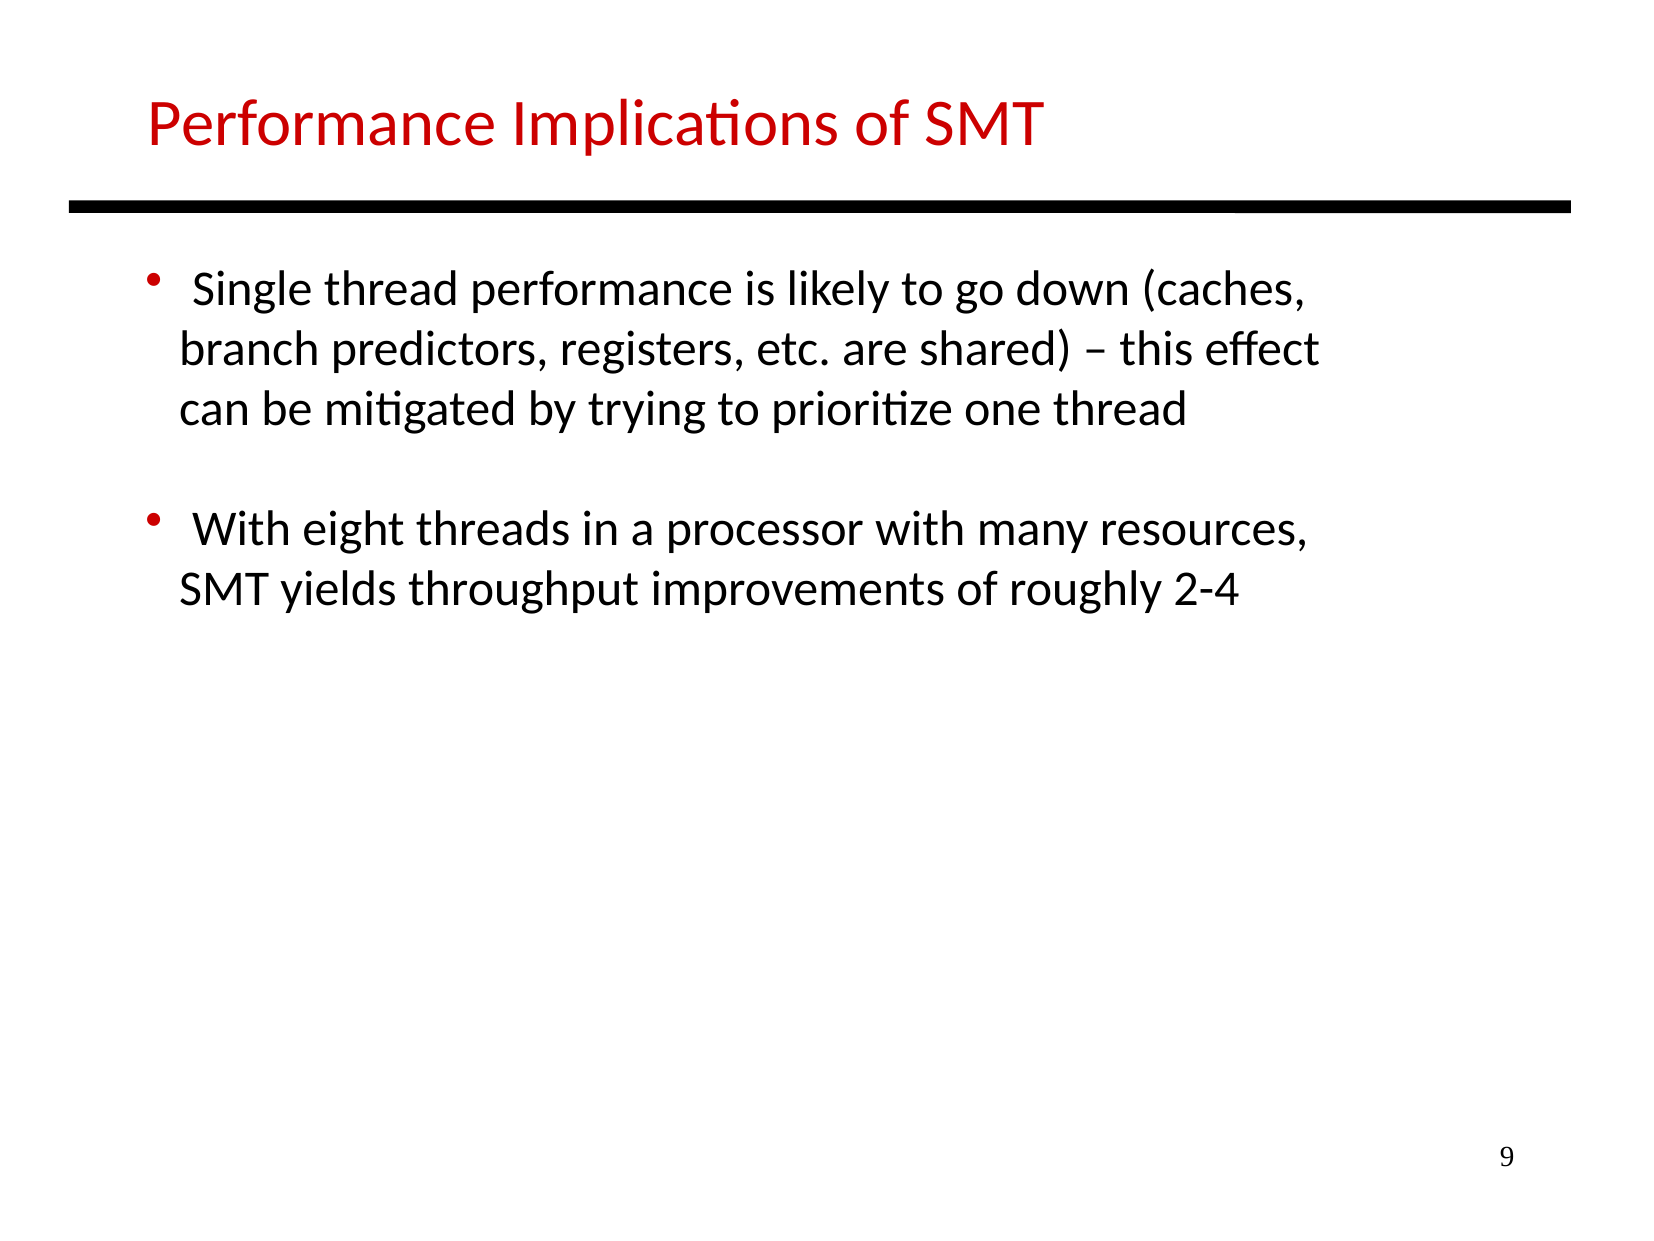

Performance Implications of SMT
 Single thread performance is likely to go down (caches,
 branch predictors, registers, etc. are shared) – this effect
 can be mitigated by trying to prioritize one thread
 With eight threads in a processor with many resources,
 SMT yields throughput improvements of roughly 2-4